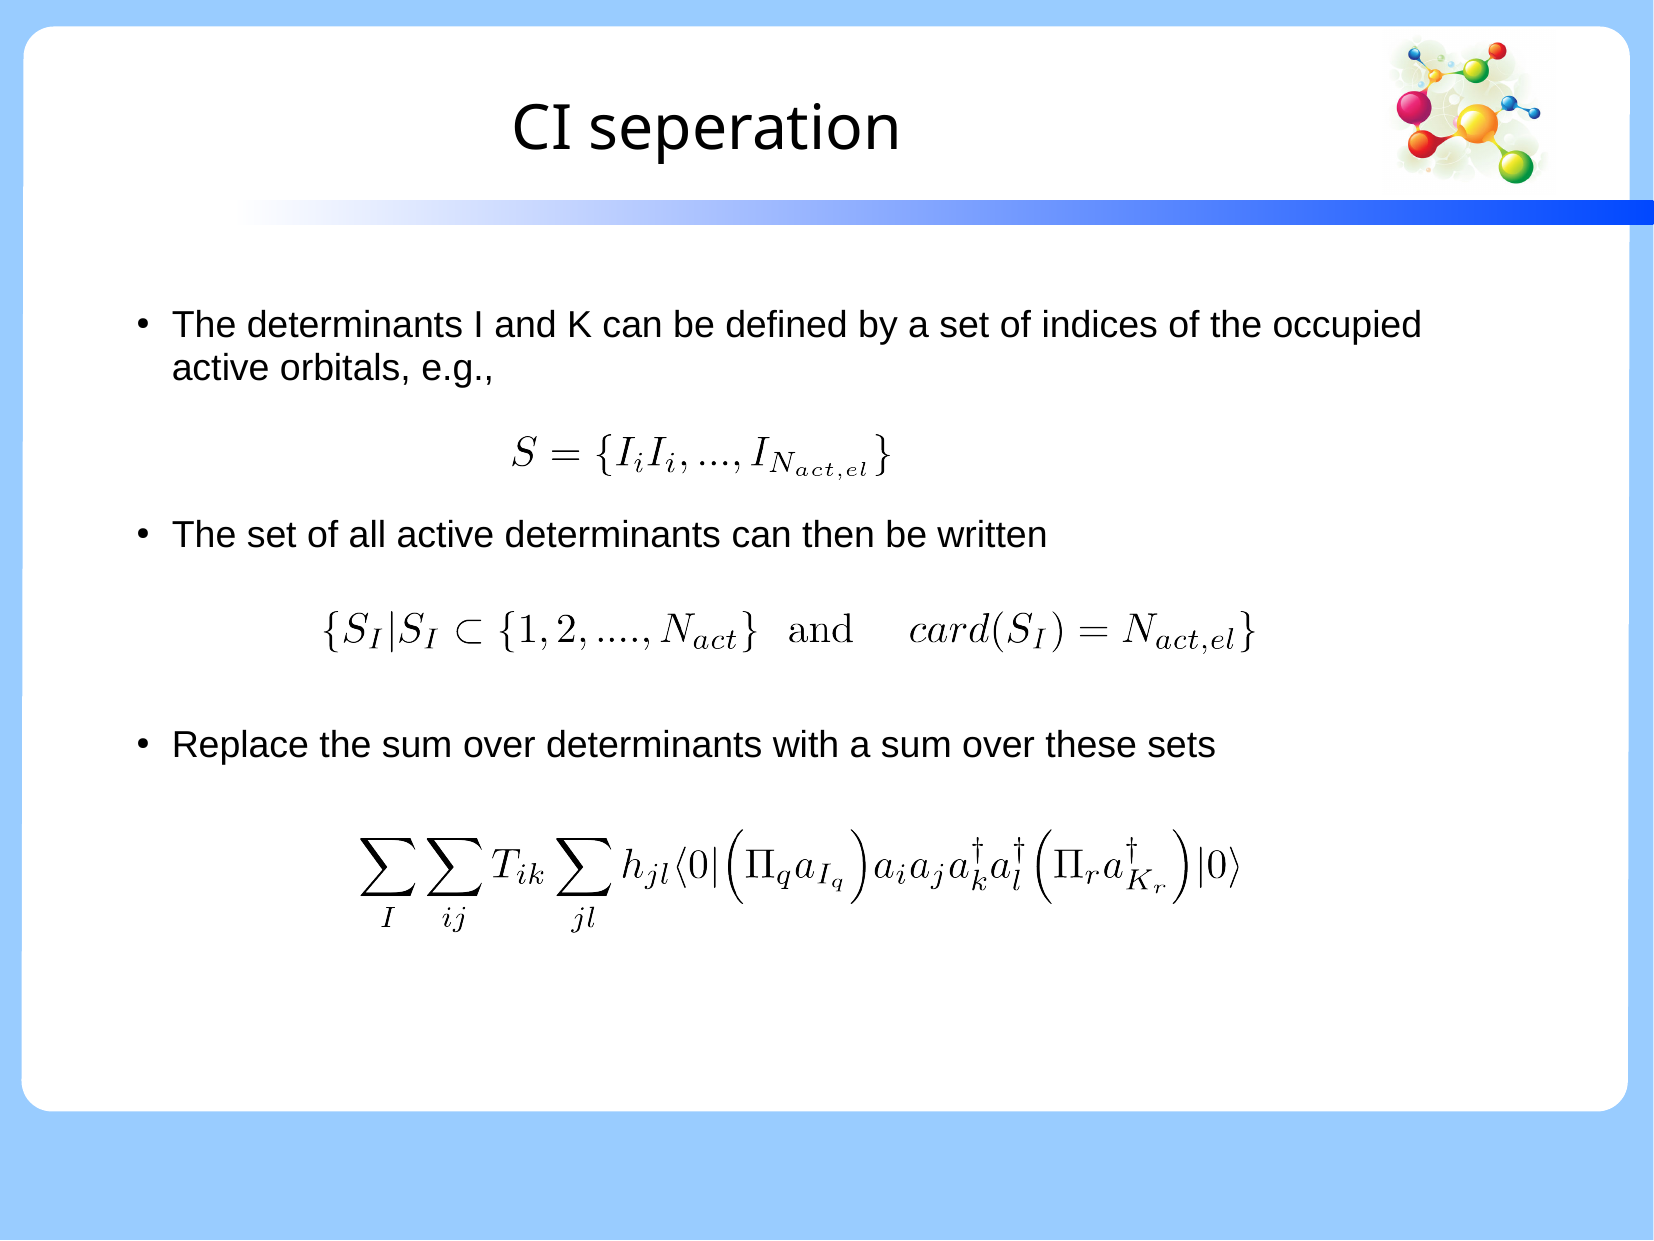

# CI seperation
The determinants I and K can be defined by a set of indices of the occupied active orbitals, e.g.,
The set of all active determinants can then be written
Replace the sum over determinants with a sum over these sets